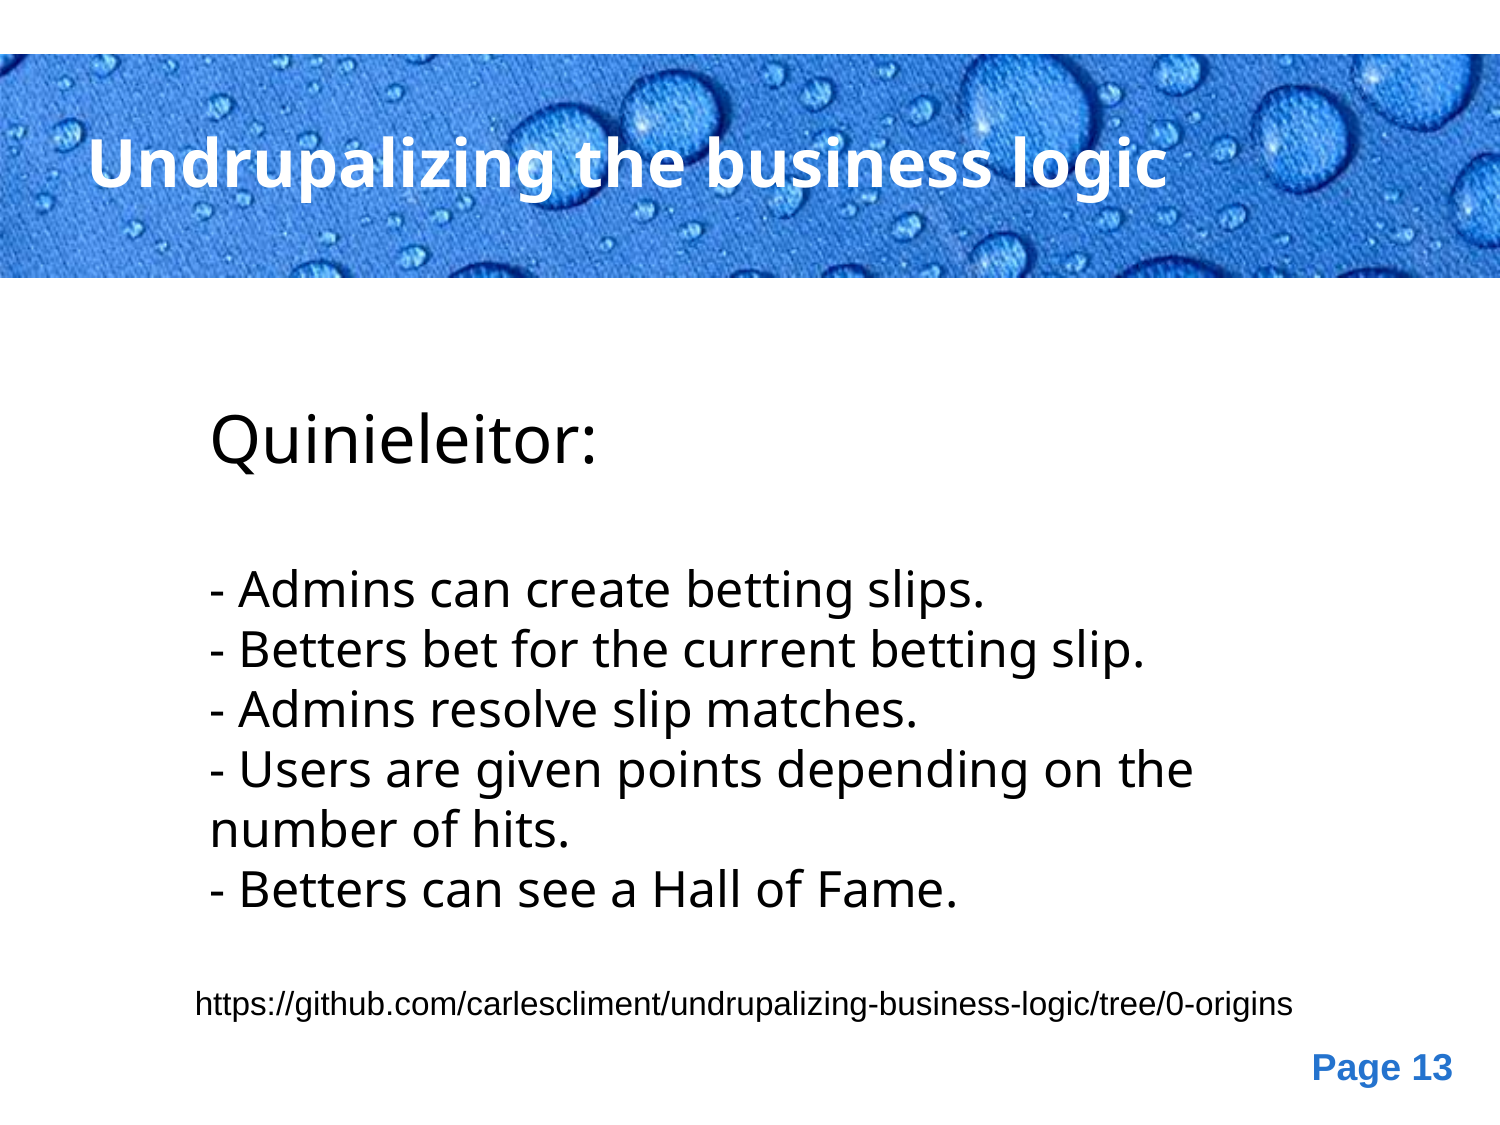

Undrupalizing the business logic
Quinieleitor:
- Admins can create betting slips.
- Betters bet for the current betting slip.
- Admins resolve slip matches.
- Users are given points depending on the number of hits.
- Betters can see a Hall of Fame.
https://github.com/carlescliment/undrupalizing-business-logic/tree/0-origins